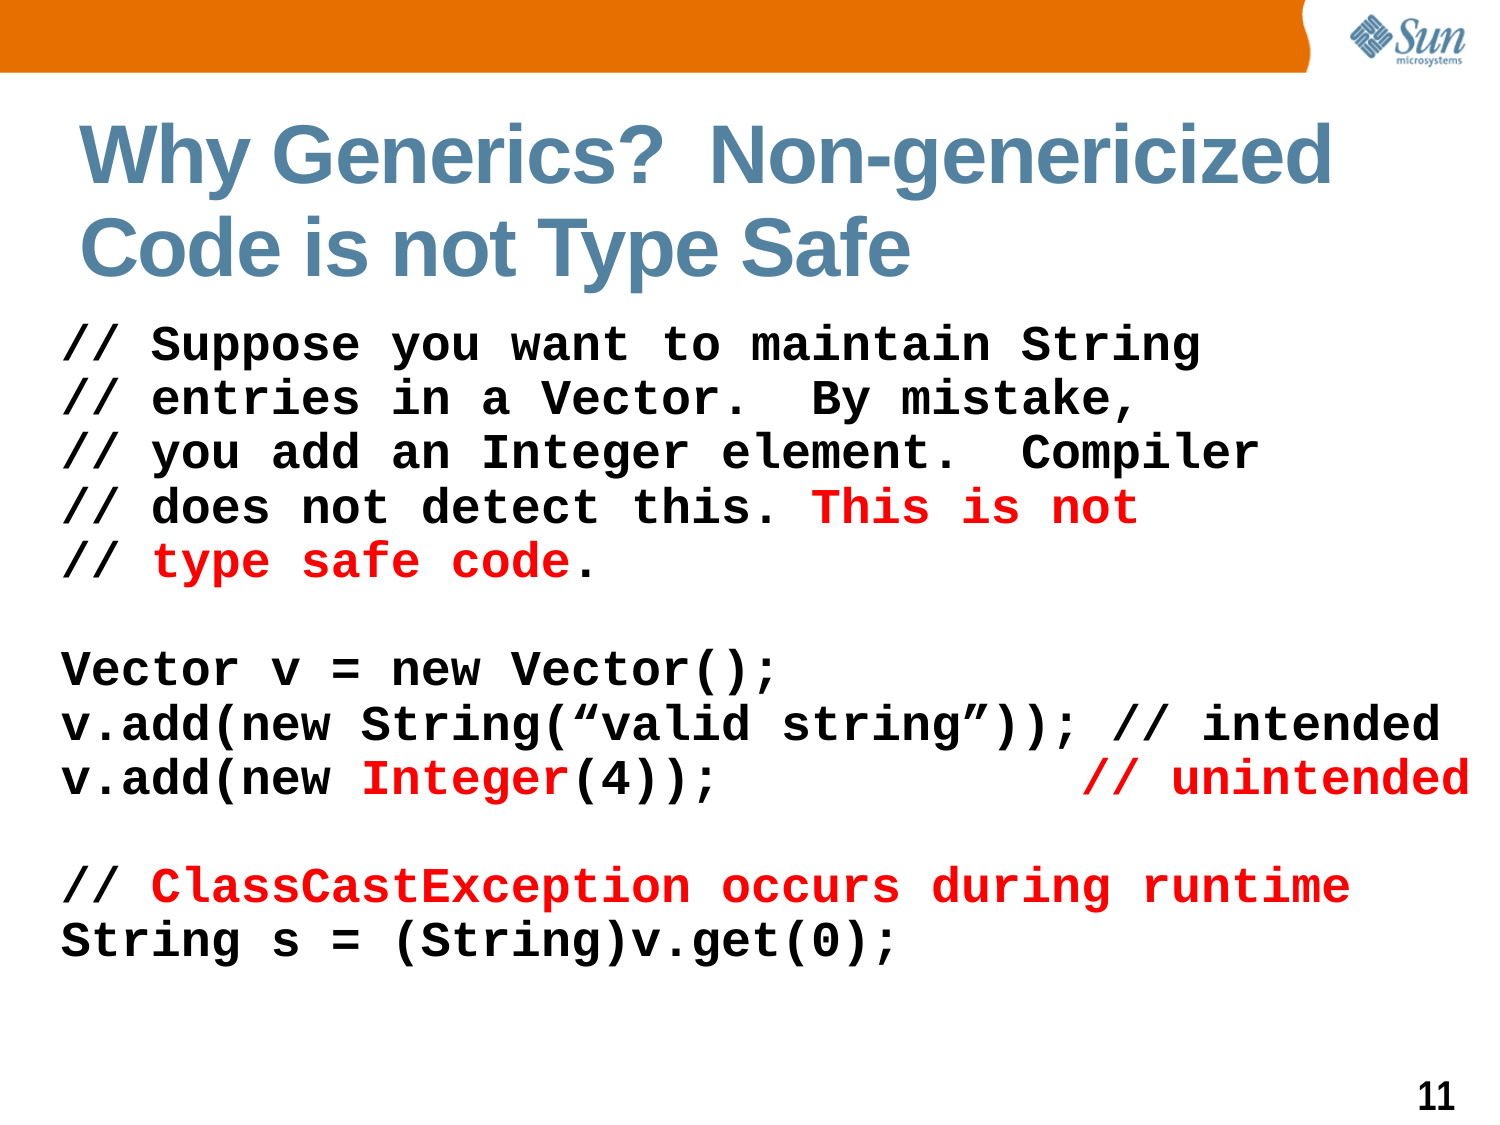

# Why Generics? Non-genericized Code is not Type Safe
// Suppose you want to maintain String
// entries in a Vector. By mistake,
// you add an Integer element. Compiler
// does not detect this. This is not
// type safe code.
Vector v = new Vector();
v.add(new String(“valid string”)); // intended
v.add(new Integer(4)); // unintended
// ClassCastException occurs during runtime
String s = (String)v.get(0);